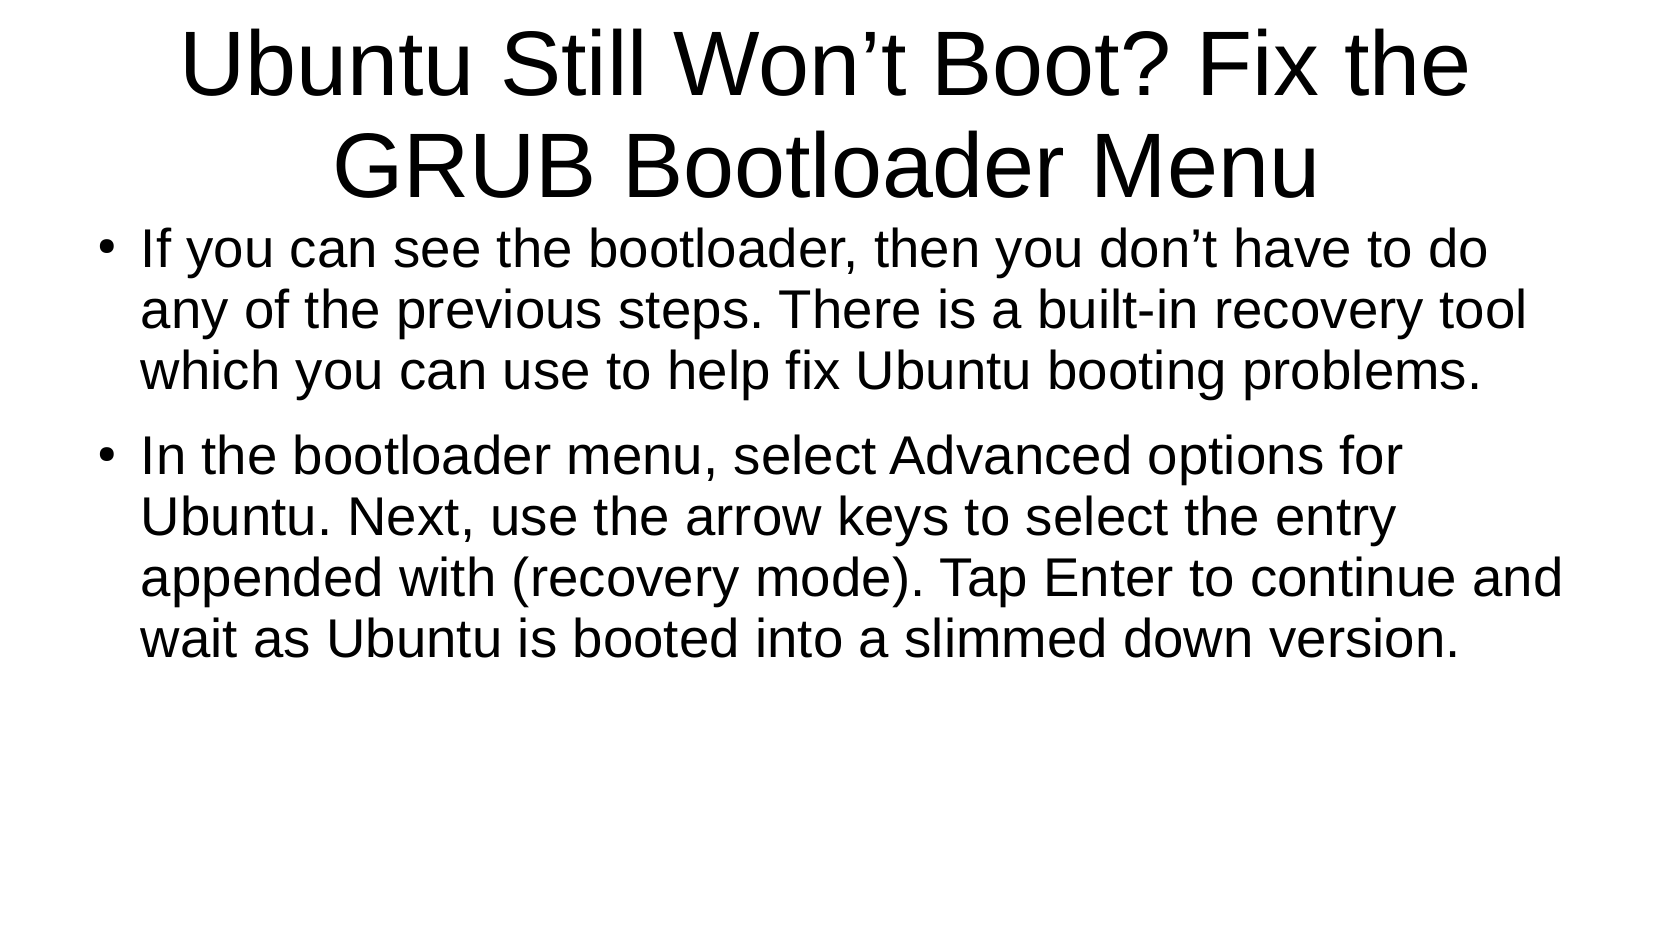

# Ubuntu Still Won’t Boot? Fix the GRUB Bootloader Menu
If you can see the bootloader, then you don’t have to do any of the previous steps. There is a built-in recovery tool which you can use to help fix Ubuntu booting problems.
In the bootloader menu, select Advanced options for Ubuntu. Next, use the arrow keys to select the entry appended with (recovery mode). Tap Enter to continue and wait as Ubuntu is booted into a slimmed down version.